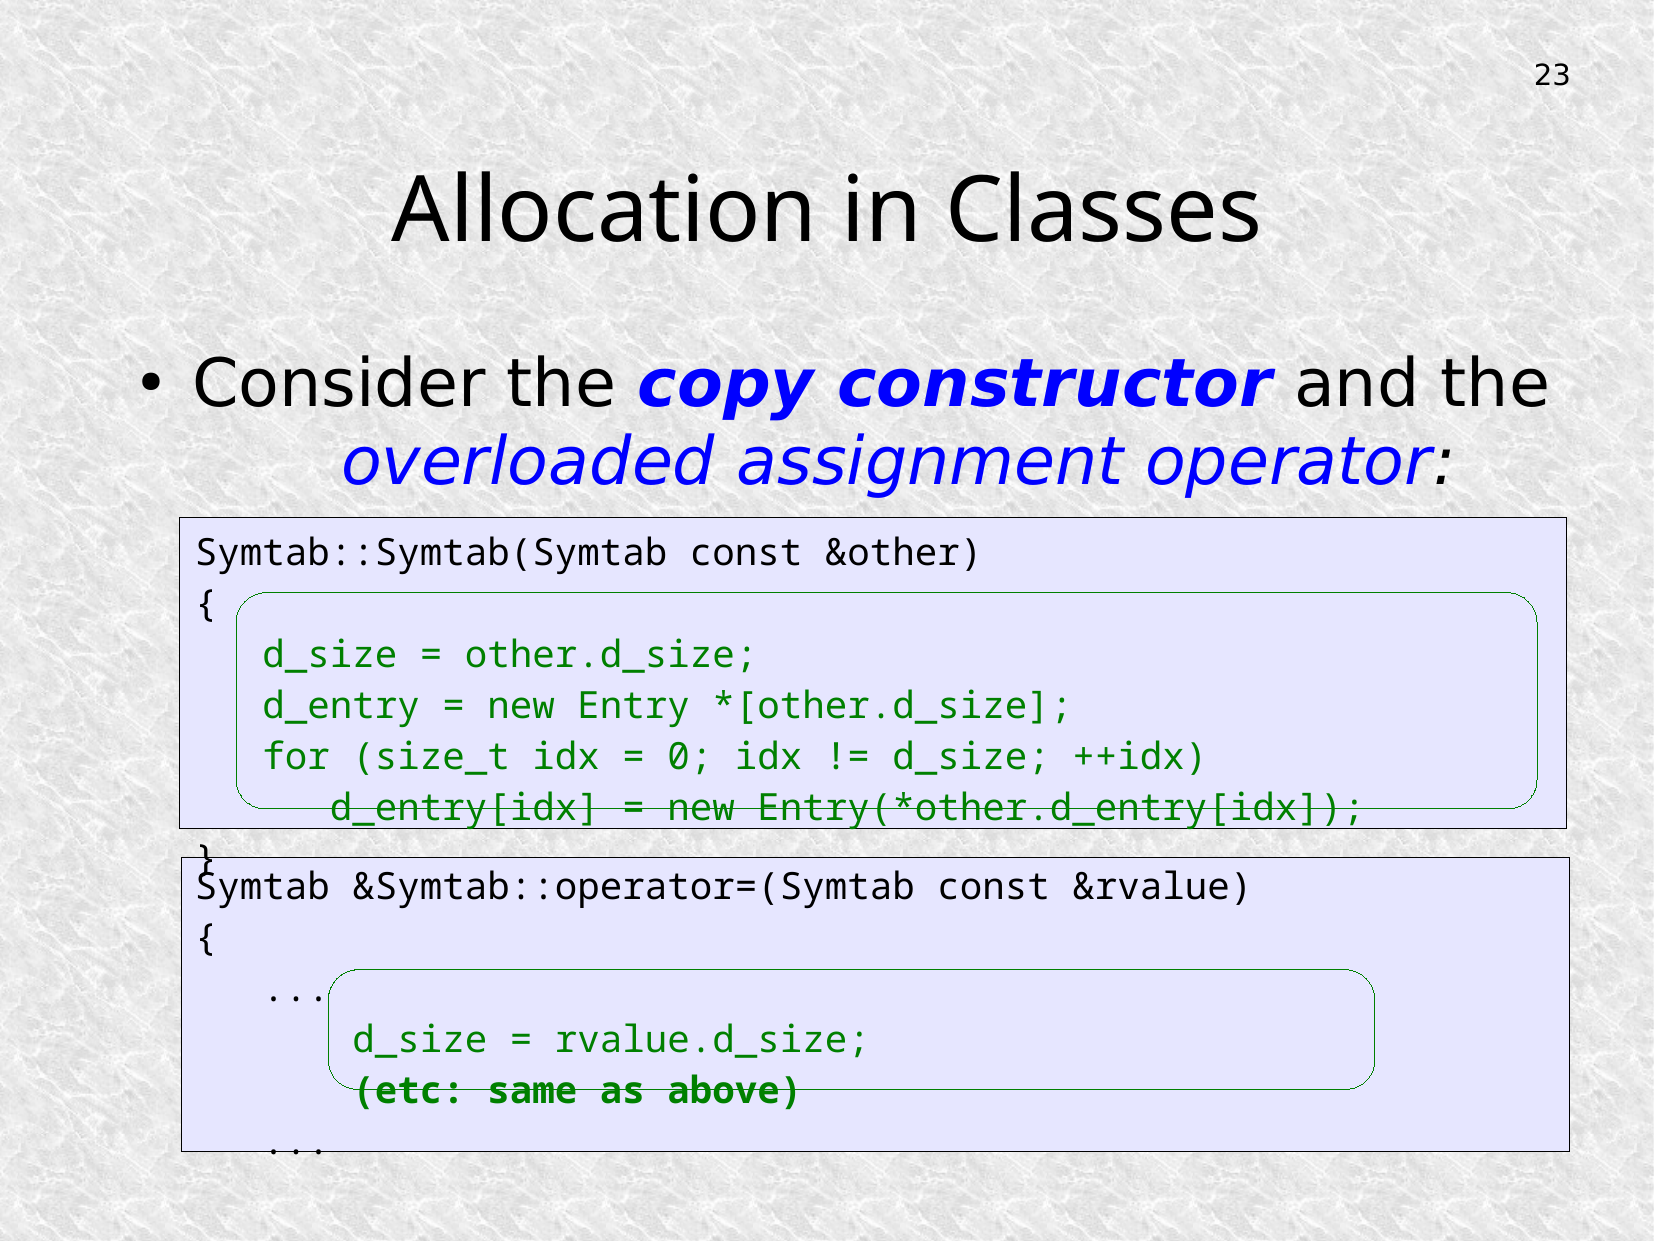

23
# Allocation in Classes
Consider the copy constructor and the
 overloaded assignment operator:
Symtab::Symtab(Symtab const &other)
{
 d_size = other.d_size;
 d_entry = new Entry *[other.d_size];
 for (size_t idx = 0; idx != d_size; ++idx)
 d_entry[idx] = new Entry(*other.d_entry[idx]);
}
Symtab &Symtab::operator=(Symtab const &rvalue)
{
 ...
 d_size = rvalue.d_size;
 (etc: same as above)
 ...